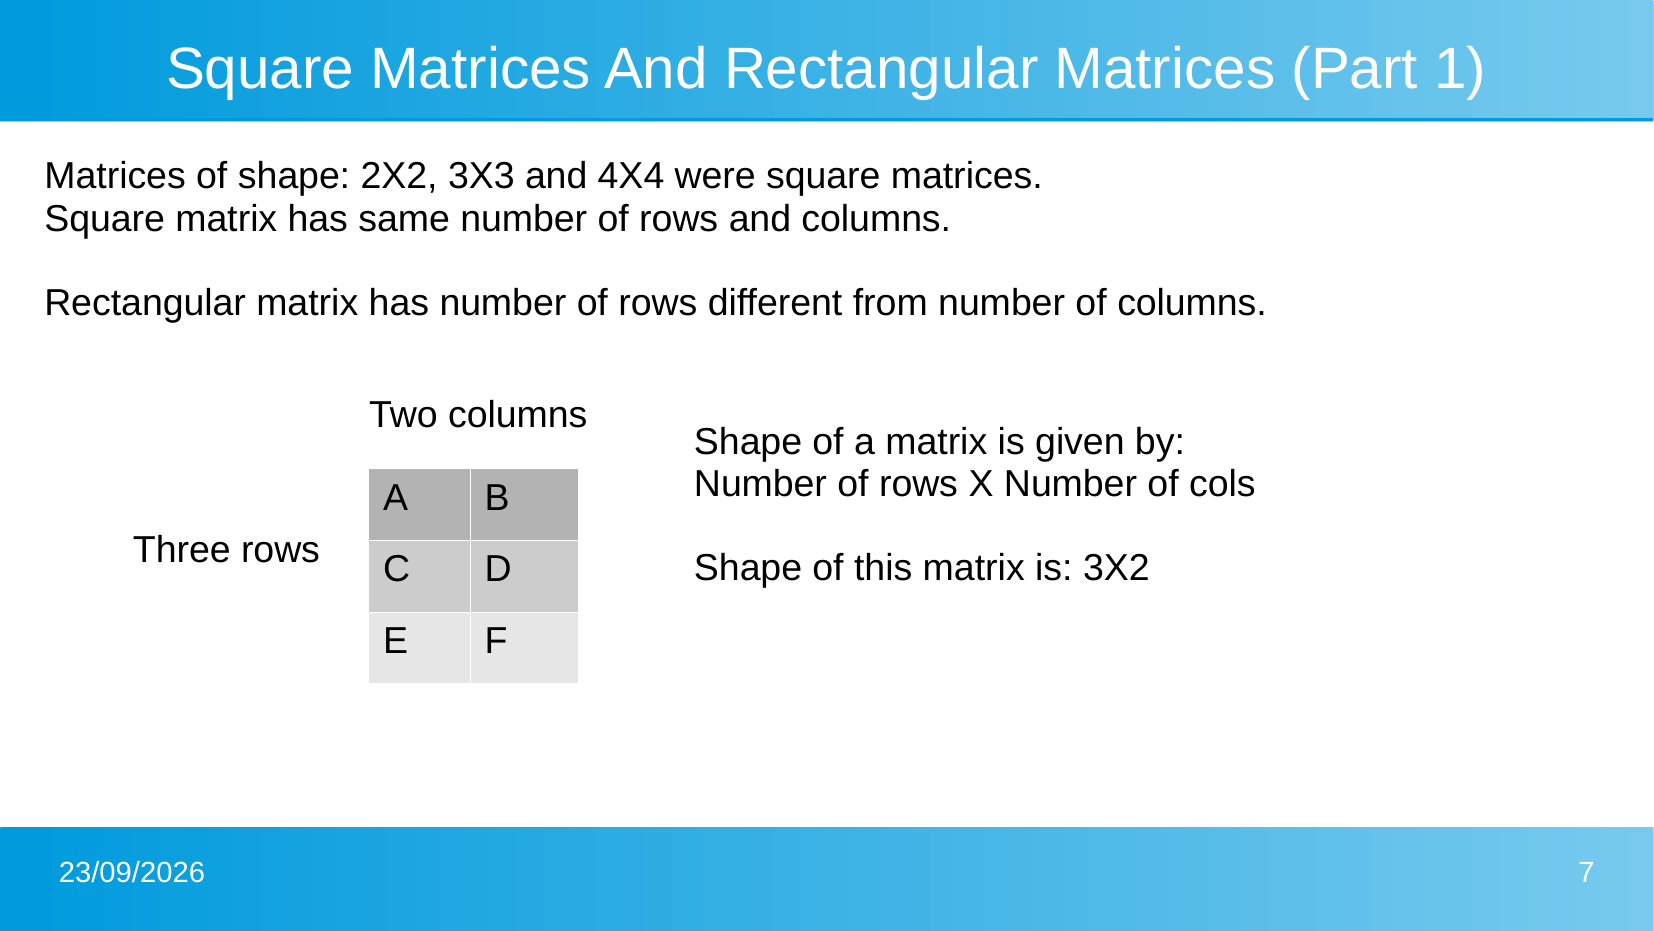

# Square Matrices And Rectangular Matrices (Part 1)
Matrices of shape: 2X2, 3X3 and 4X4 were square matrices.
Square matrix has same number of rows and columns.
Rectangular matrix has number of rows different from number of columns.
Two columns
Shape of a matrix is given by:
Number of rows X Number of cols
Shape of this matrix is: 3X2
| A | B |
| --- | --- |
| C | D |
| E | F |
Three rows
7